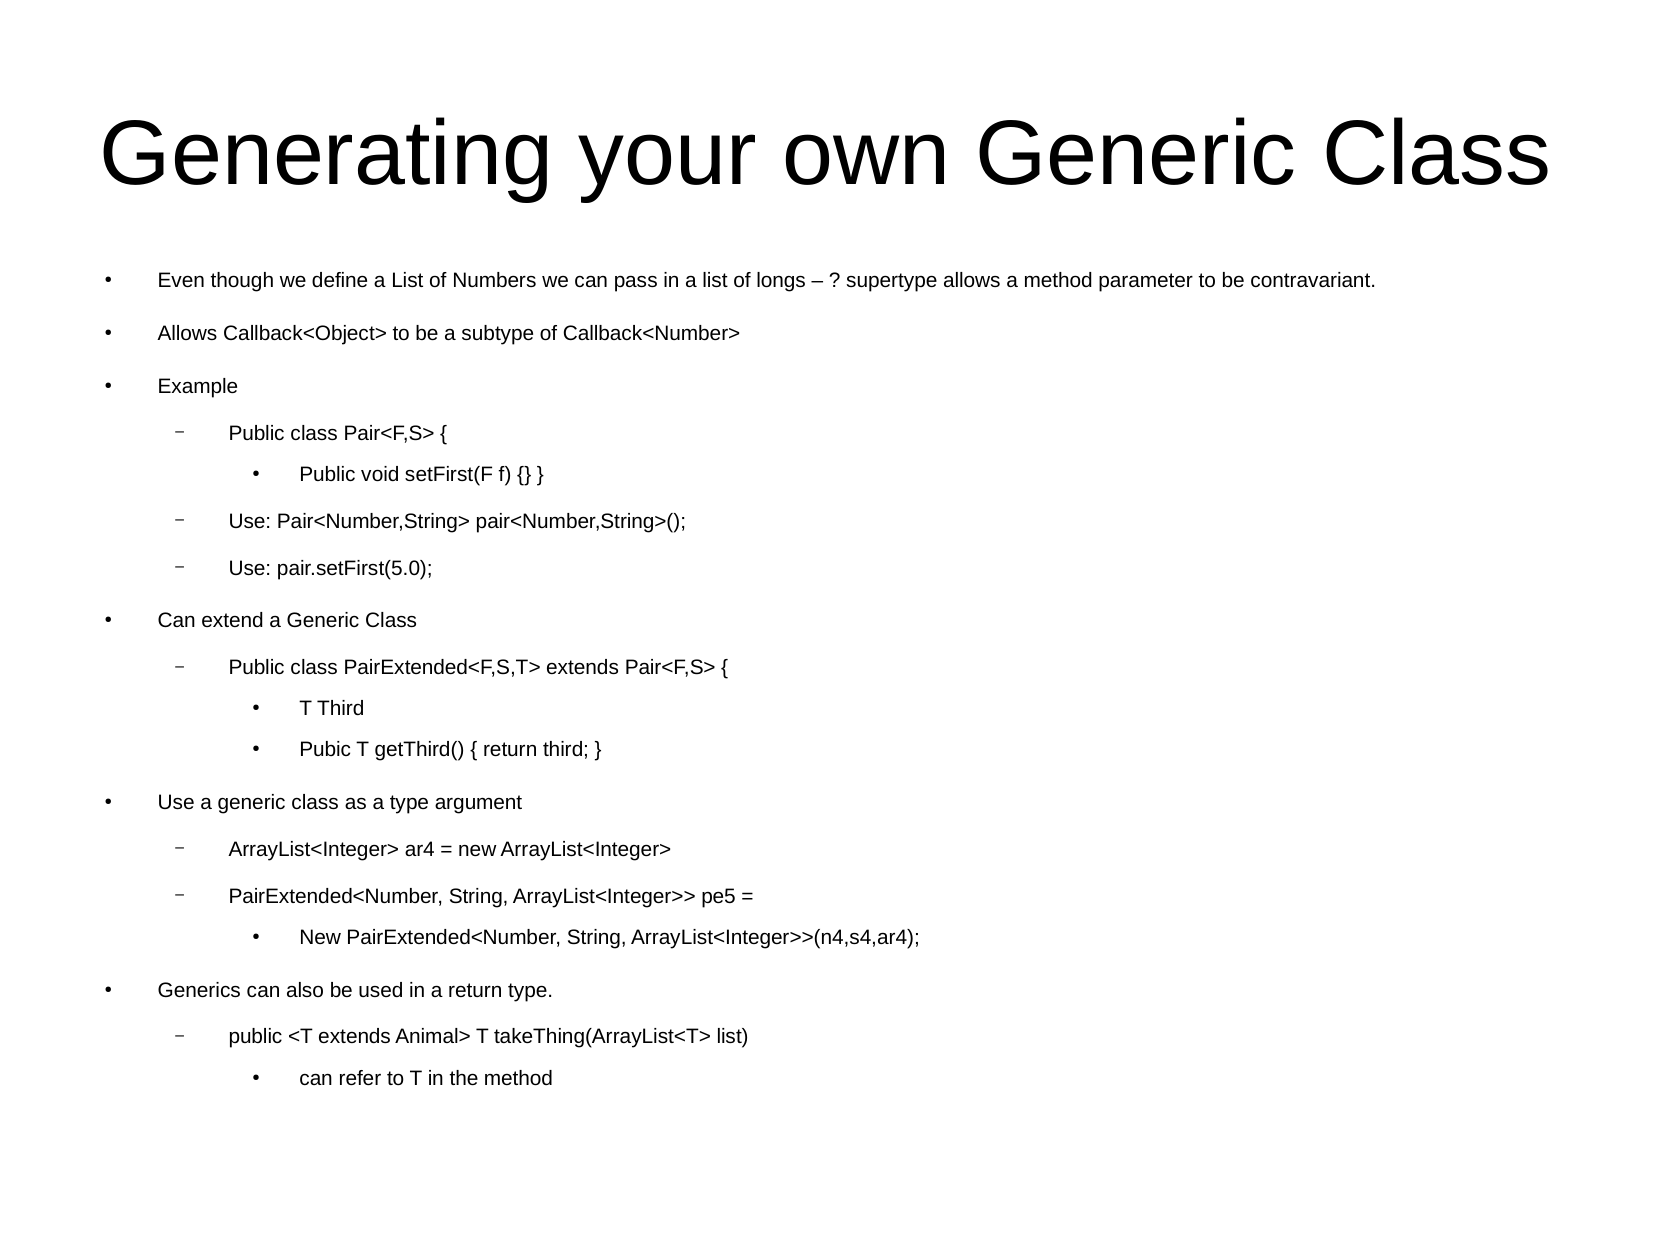

# Generating your own Generic Class
Even though we define a List of Numbers we can pass in a list of longs – ? supertype allows a method parameter to be contravariant.
Allows Callback<Object> to be a subtype of Callback<Number>
Example
Public class Pair<F,S> {
Public void setFirst(F f) {} }
Use: Pair<Number,String> pair<Number,String>();
Use: pair.setFirst(5.0);
Can extend a Generic Class
Public class PairExtended<F,S,T> extends Pair<F,S> {
T Third
Pubic T getThird() { return third; }
Use a generic class as a type argument
ArrayList<Integer> ar4 = new ArrayList<Integer>
PairExtended<Number, String, ArrayList<Integer>> pe5 =
New PairExtended<Number, String, ArrayList<Integer>>(n4,s4,ar4);
Generics can also be used in a return type.
public <T extends Animal> T takeThing(ArrayList<T> list)
can refer to T in the method